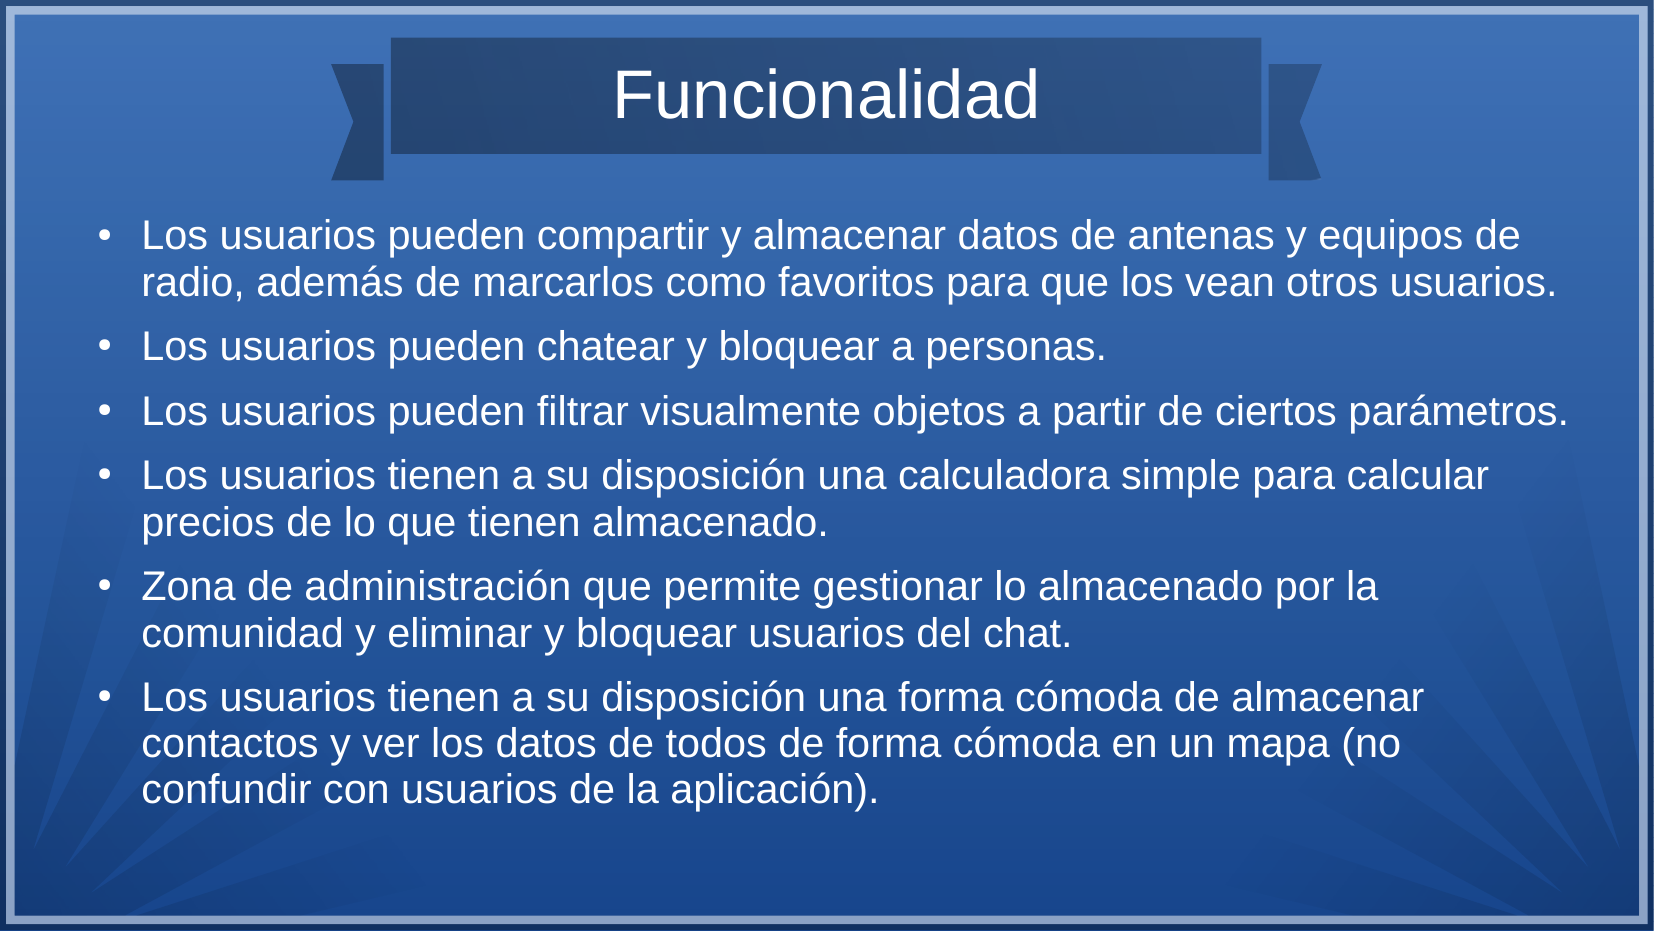

# Funcionalidad
Los usuarios pueden compartir y almacenar datos de antenas y equipos de radio, además de marcarlos como favoritos para que los vean otros usuarios.
Los usuarios pueden chatear y bloquear a personas.
Los usuarios pueden filtrar visualmente objetos a partir de ciertos parámetros.
Los usuarios tienen a su disposición una calculadora simple para calcular precios de lo que tienen almacenado.
Zona de administración que permite gestionar lo almacenado por la comunidad y eliminar y bloquear usuarios del chat.
Los usuarios tienen a su disposición una forma cómoda de almacenar contactos y ver los datos de todos de forma cómoda en un mapa (no confundir con usuarios de la aplicación).